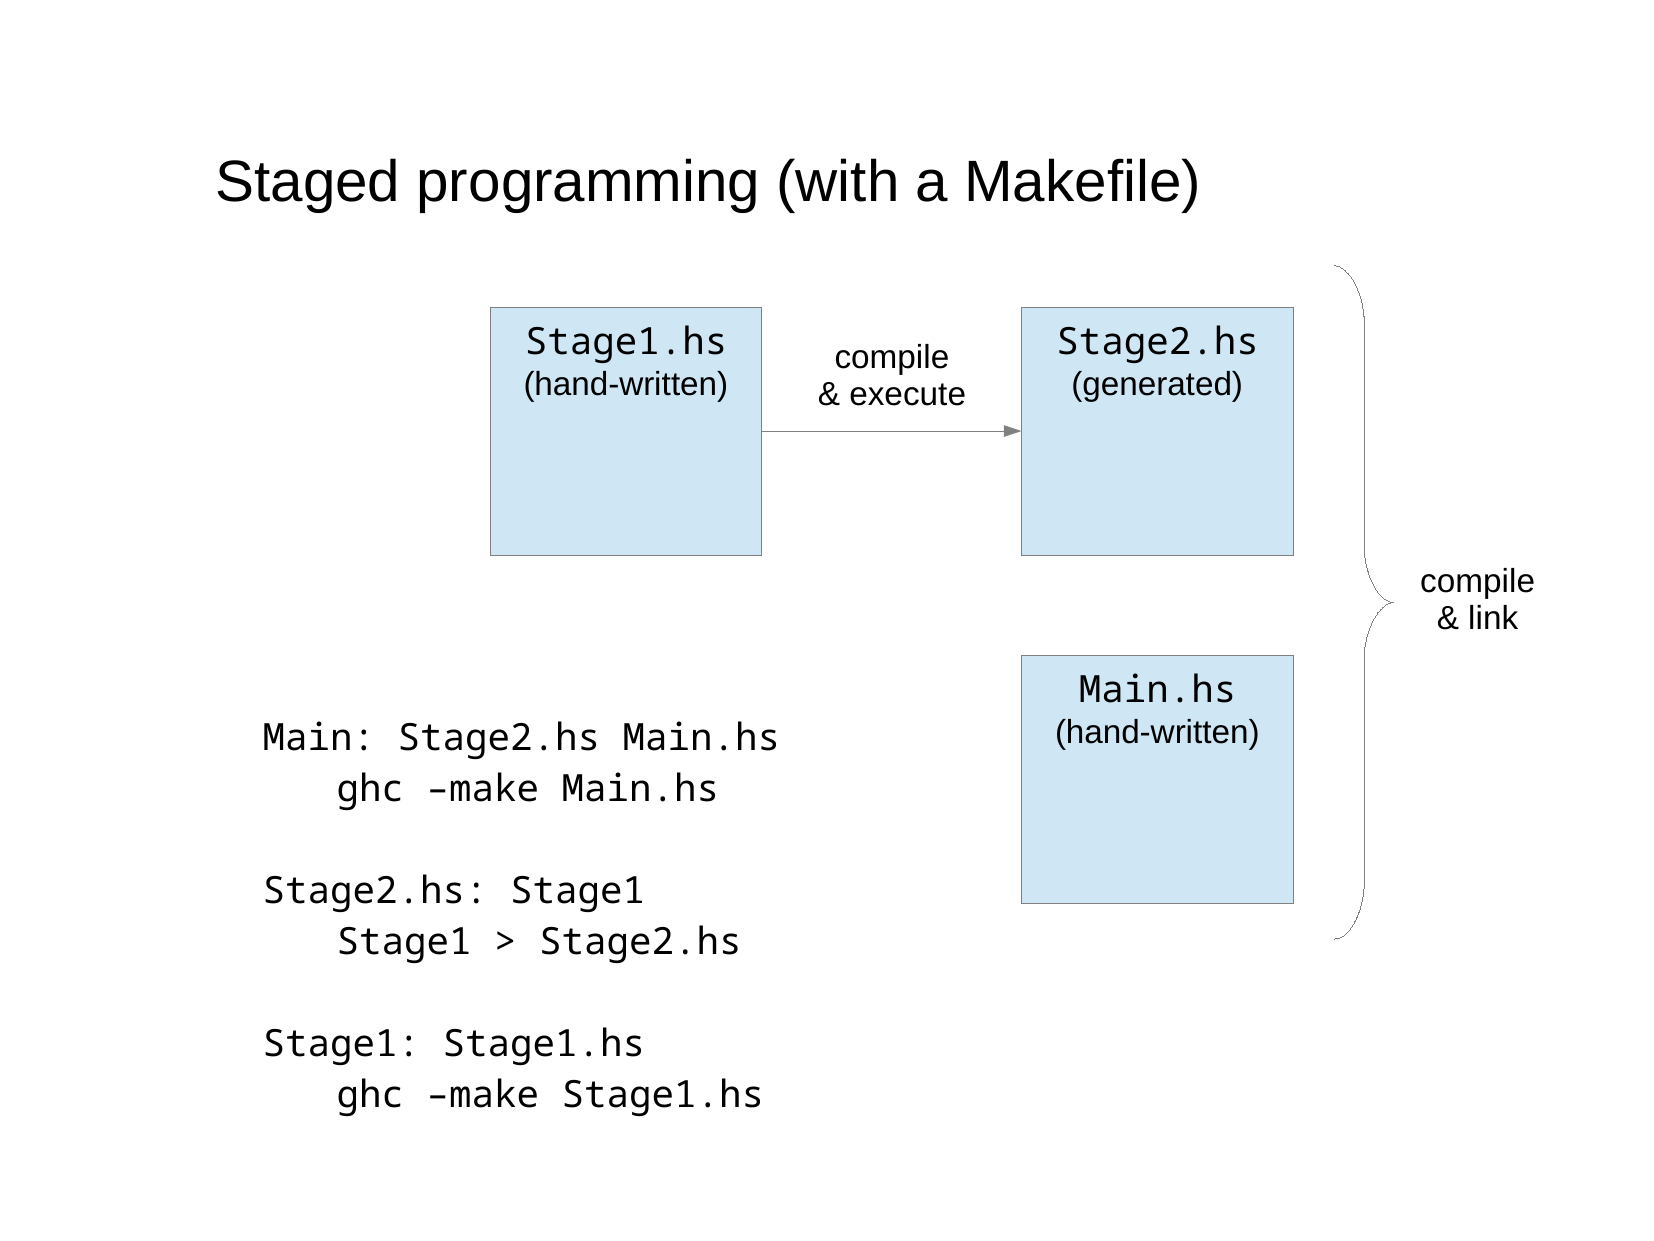

Staged programming (with a Makefile)
Stage2.hs
(generated)
Stage1.hs
(hand-written)
compile
& execute
compile
& link
Main.hs
(hand-written)
Main: Stage2.hs Main.hs
	ghc –make Main.hs
Stage2.hs: Stage1
	Stage1 > Stage2.hs
Stage1: Stage1.hs
	ghc –make Stage1.hs